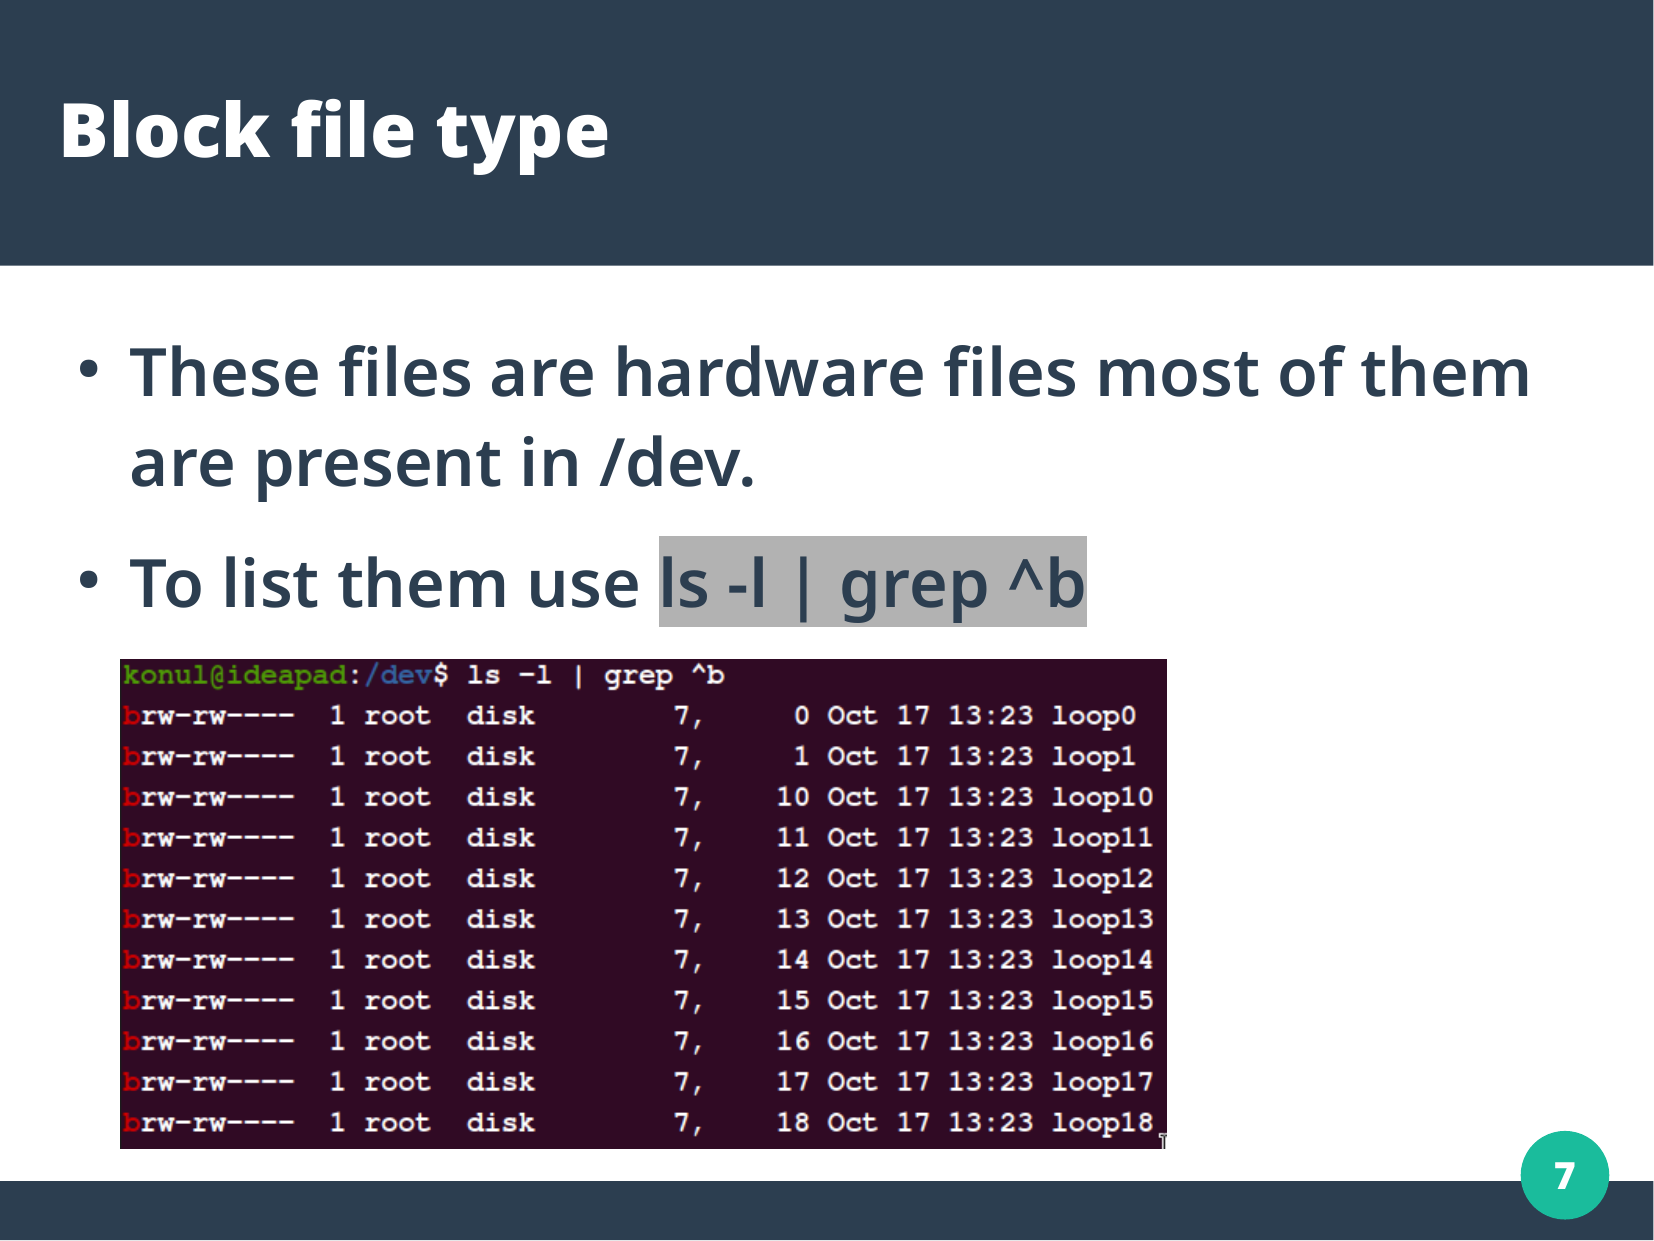

# Block file type
These files are hardware files most of them are present in /dev.
To list them use ls -l | grep ^b
7